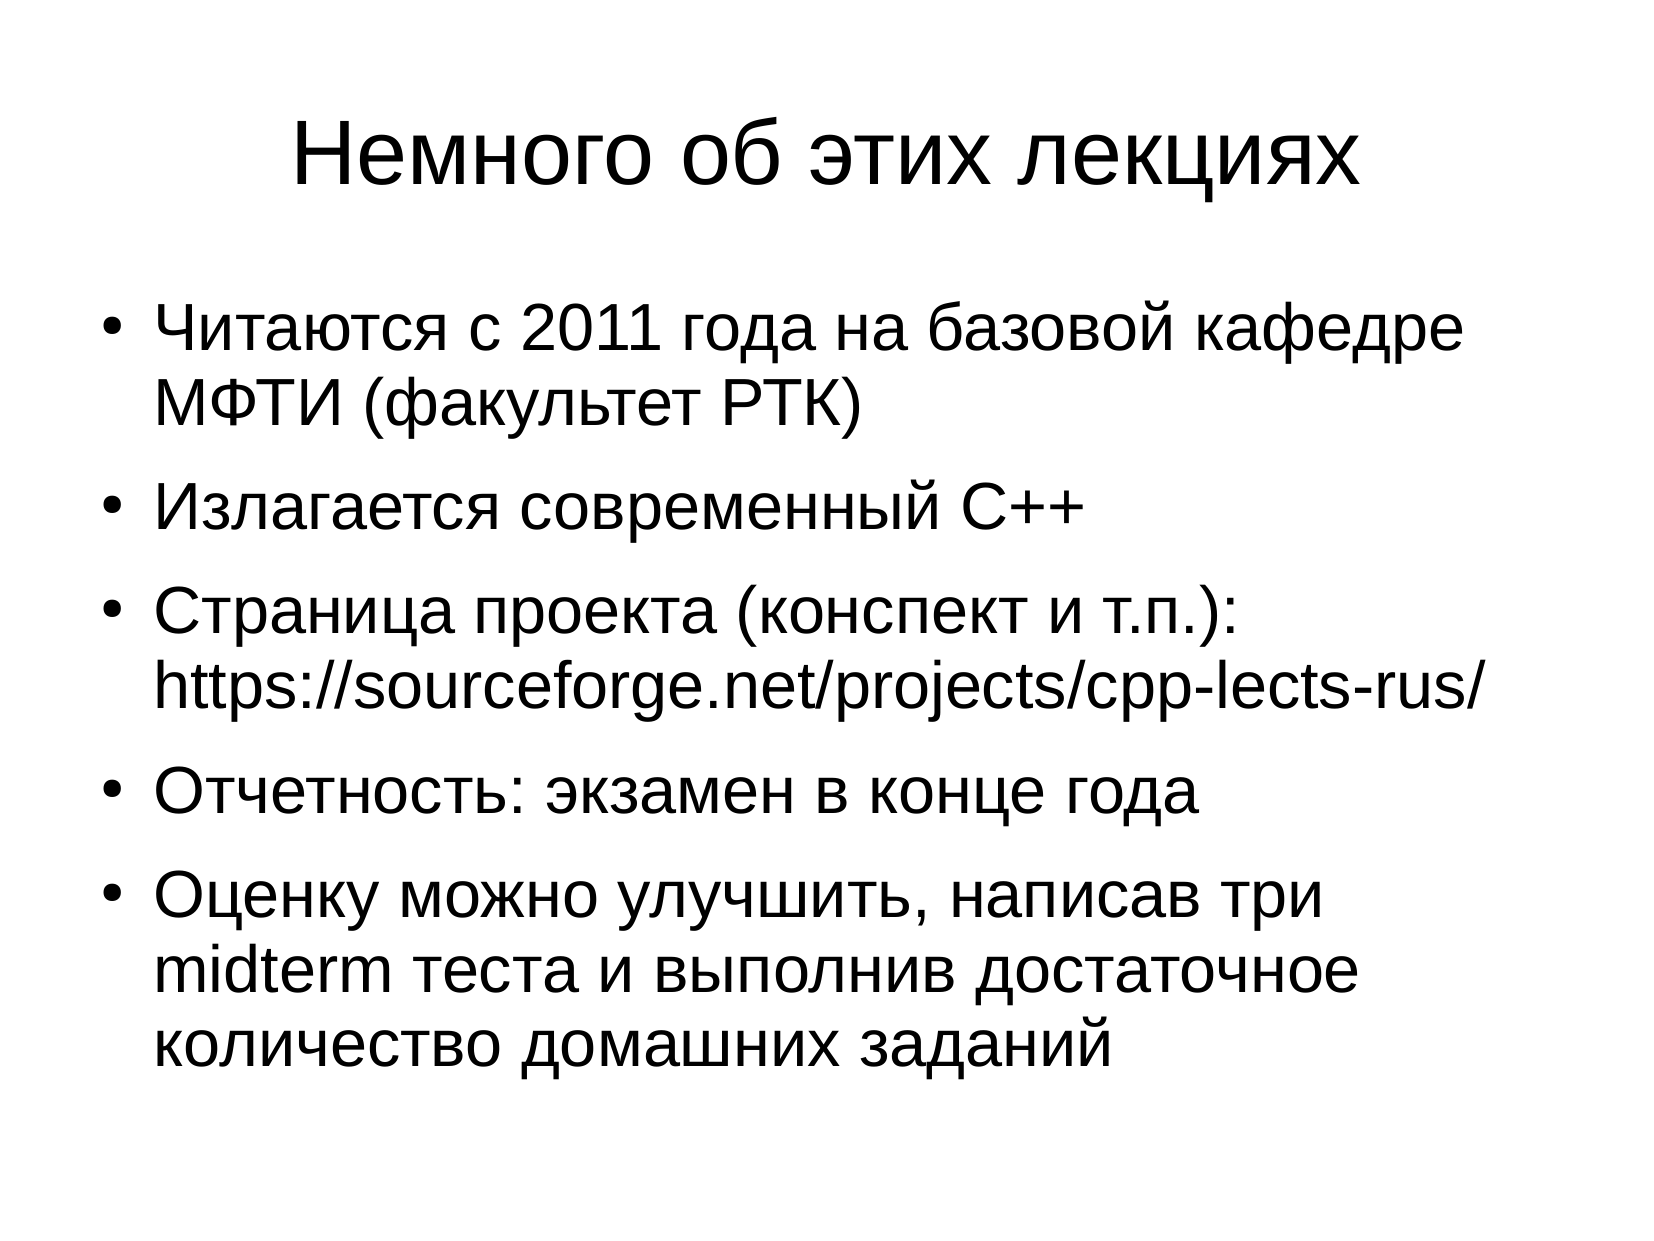

# Немного об этих лекциях
Читаются с 2011 года на базовой кафедре МФТИ (факультет РТК)
Излагается современный C++
Страница проекта (конспект и т.п.):
https://sourceforge.net/projects/cpp-lects-rus/
Отчетность: экзамен в конце года
Оценку можно улучшить, написав три midterm теста и выполнив достаточное количество домашних заданий